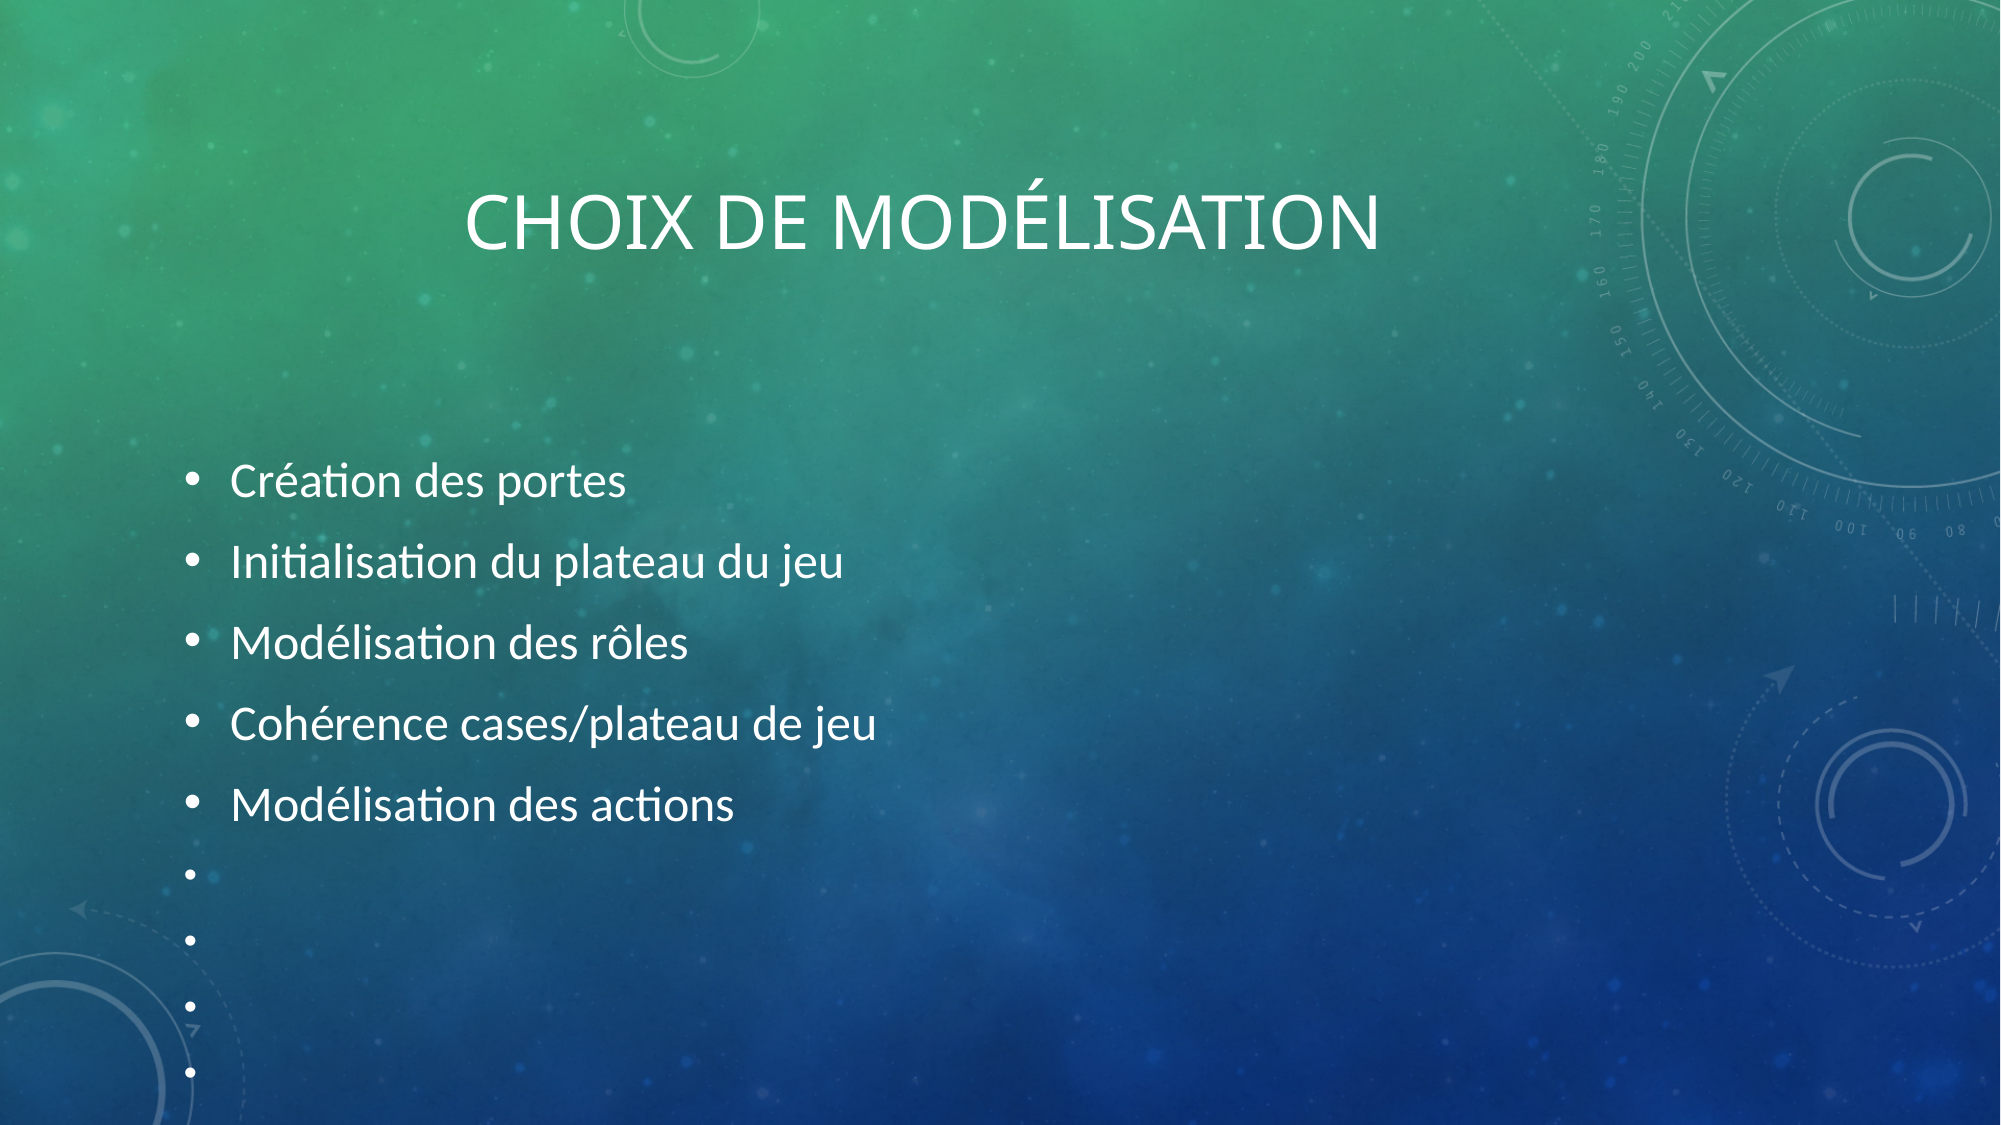

# Choix de modélisation
Création des portes
Initialisation du plateau du jeu
Modélisation des rôles
Cohérence cases/plateau de jeu
Modélisation des actions